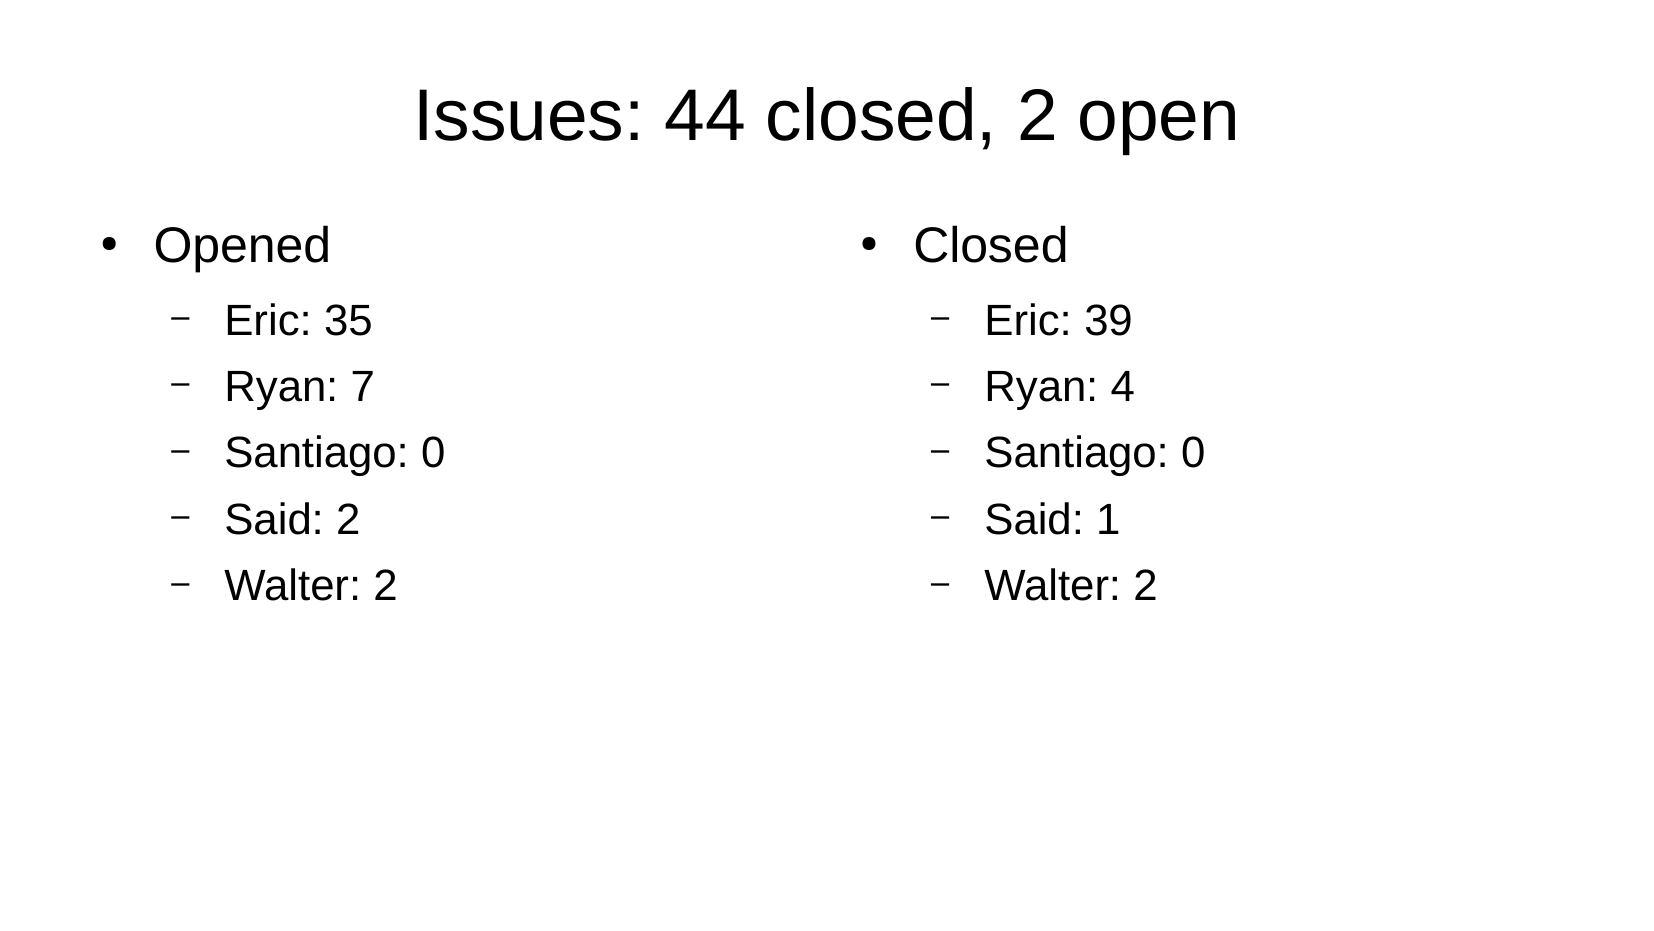

# Issues: 44 closed, 2 open
Opened
Eric: 35
Ryan: 7
Santiago: 0
Said: 2
Walter: 2
Closed
Eric: 39
Ryan: 4
Santiago: 0
Said: 1
Walter: 2